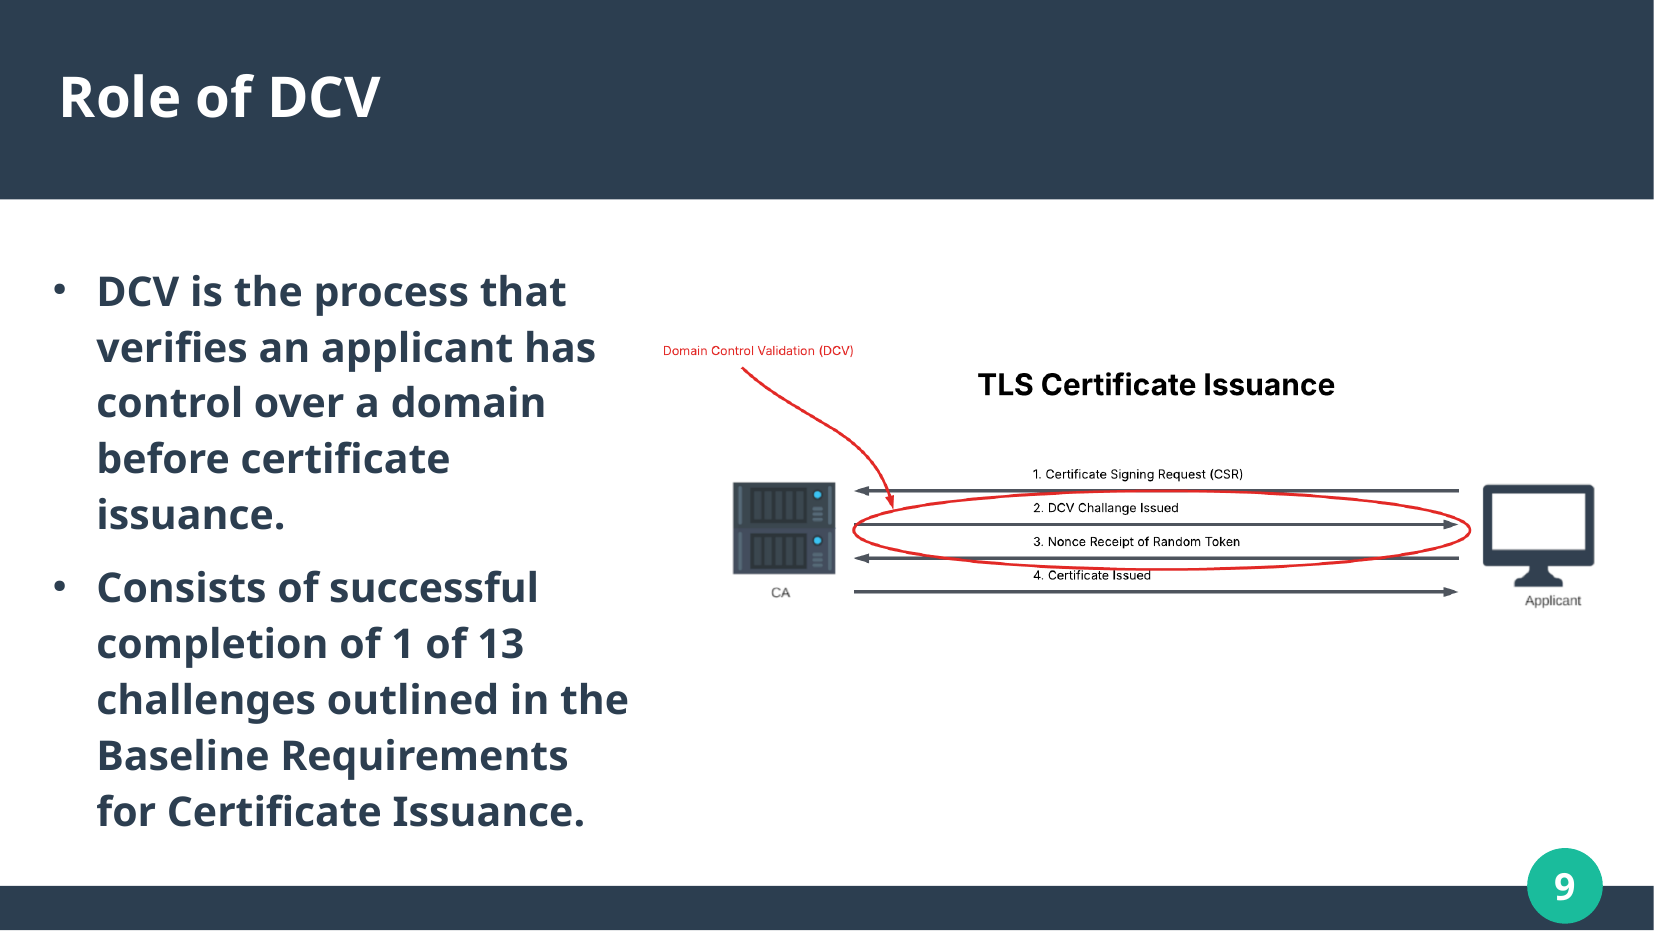

# Role of DCV
DCV is the process that verifies an applicant has control over a domain before certificate issuance.
Consists of successful completion of 1 of 13 challenges outlined in the Baseline Requirements for Certificate Issuance.
9